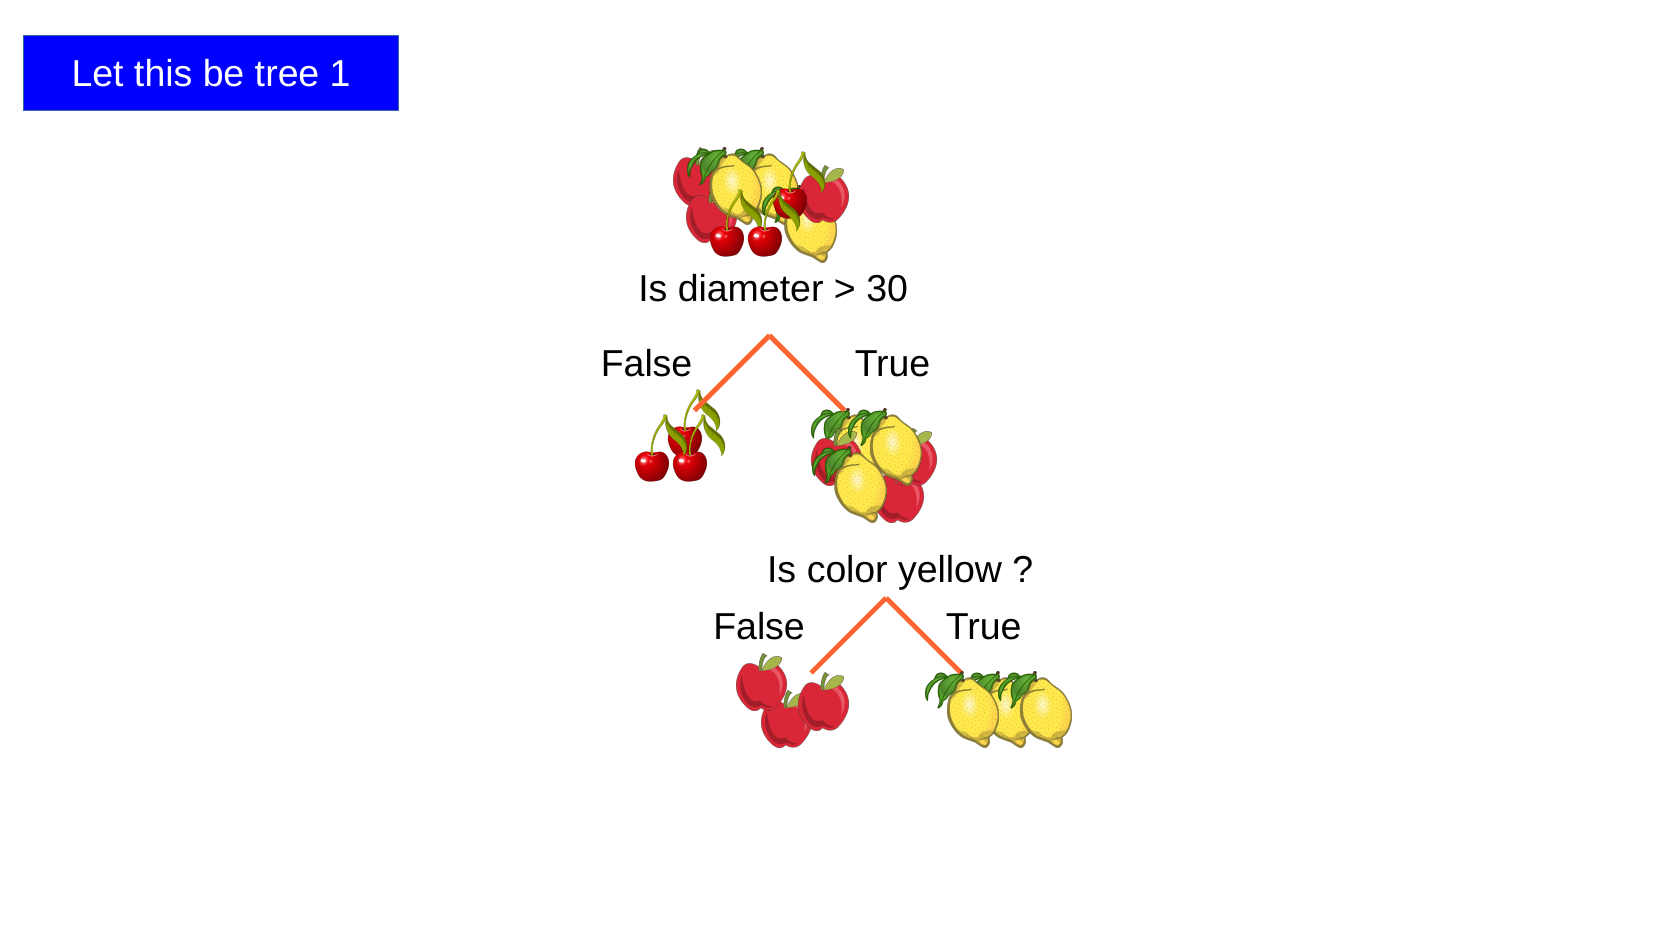

Let this be tree 1
Is diameter > 30
False
True
Is color yellow ?
False
True